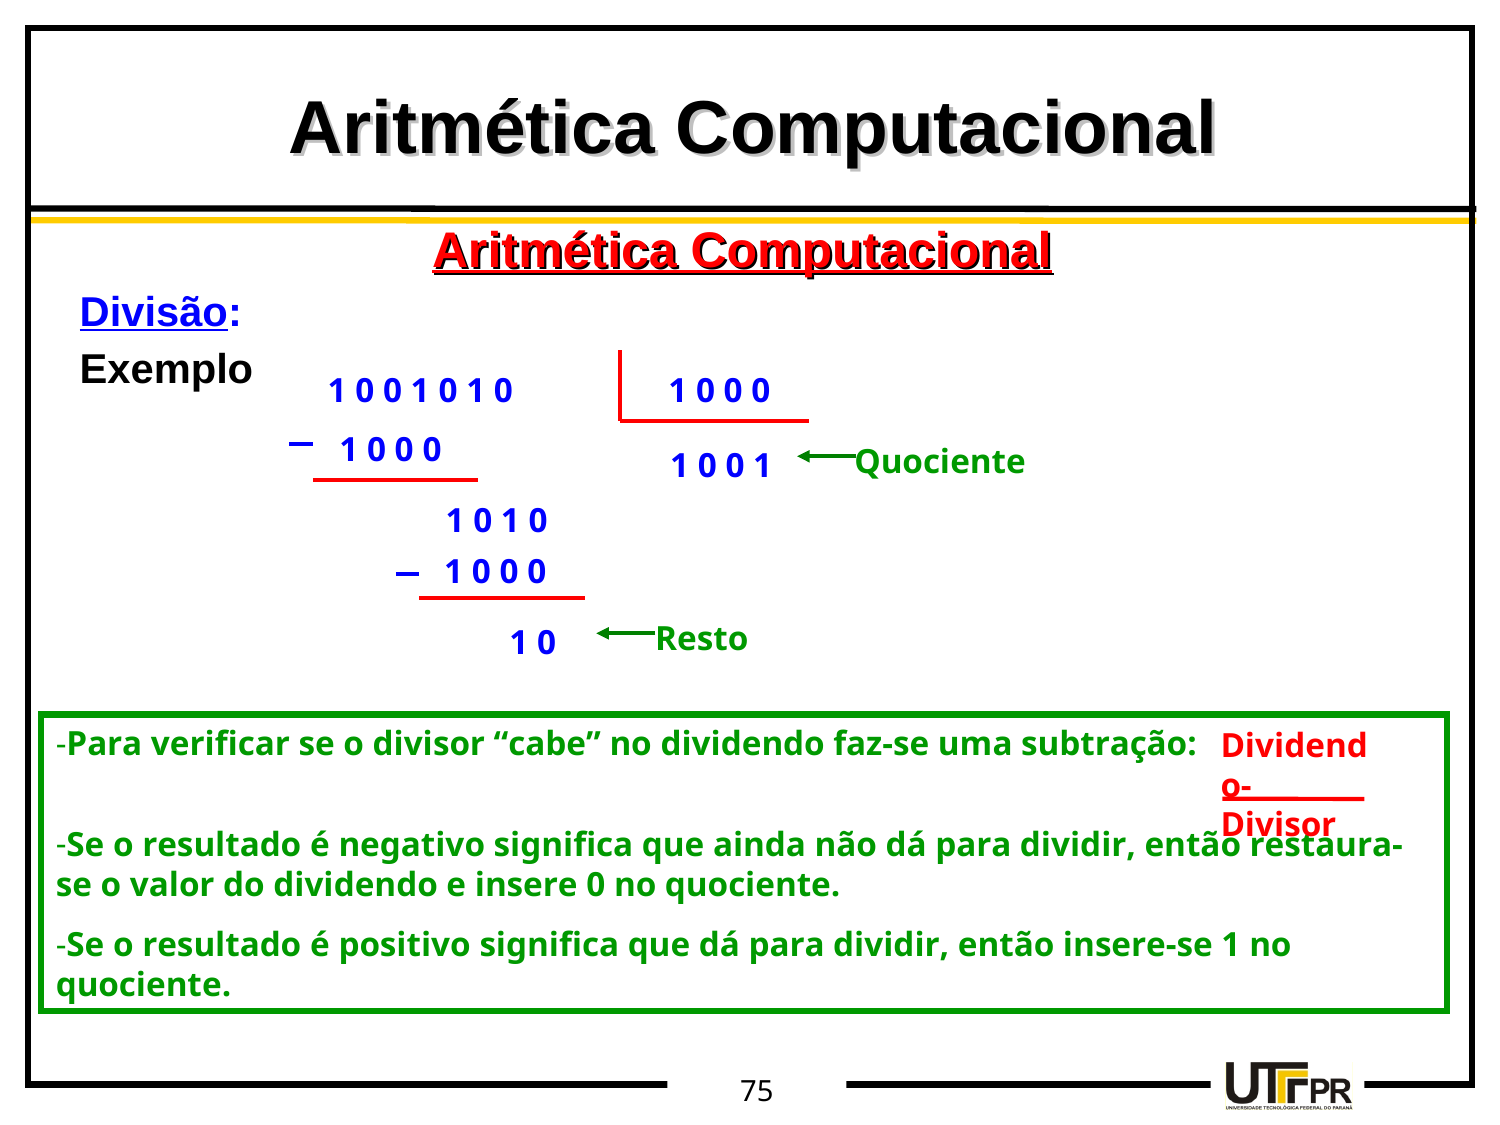

Aritmética Computacional
# Aritmética Computacional
Divisão:
Exemplo
1 0 0 1 0 1 0
1 0 0 0
1 0 0 0
Quociente
1 0 0 1
1 0 1 0
1 0 0 0
Resto
1 0
Para verificar se o divisor “cabe” no dividendo faz-se uma subtração:
Se o resultado é negativo significa que ainda não dá para dividir, então restaura-se o valor do dividendo e insere 0 no quociente.
Se o resultado é positivo significa que dá para dividir, então insere-se 1 no quociente.
Dividendo- Divisor